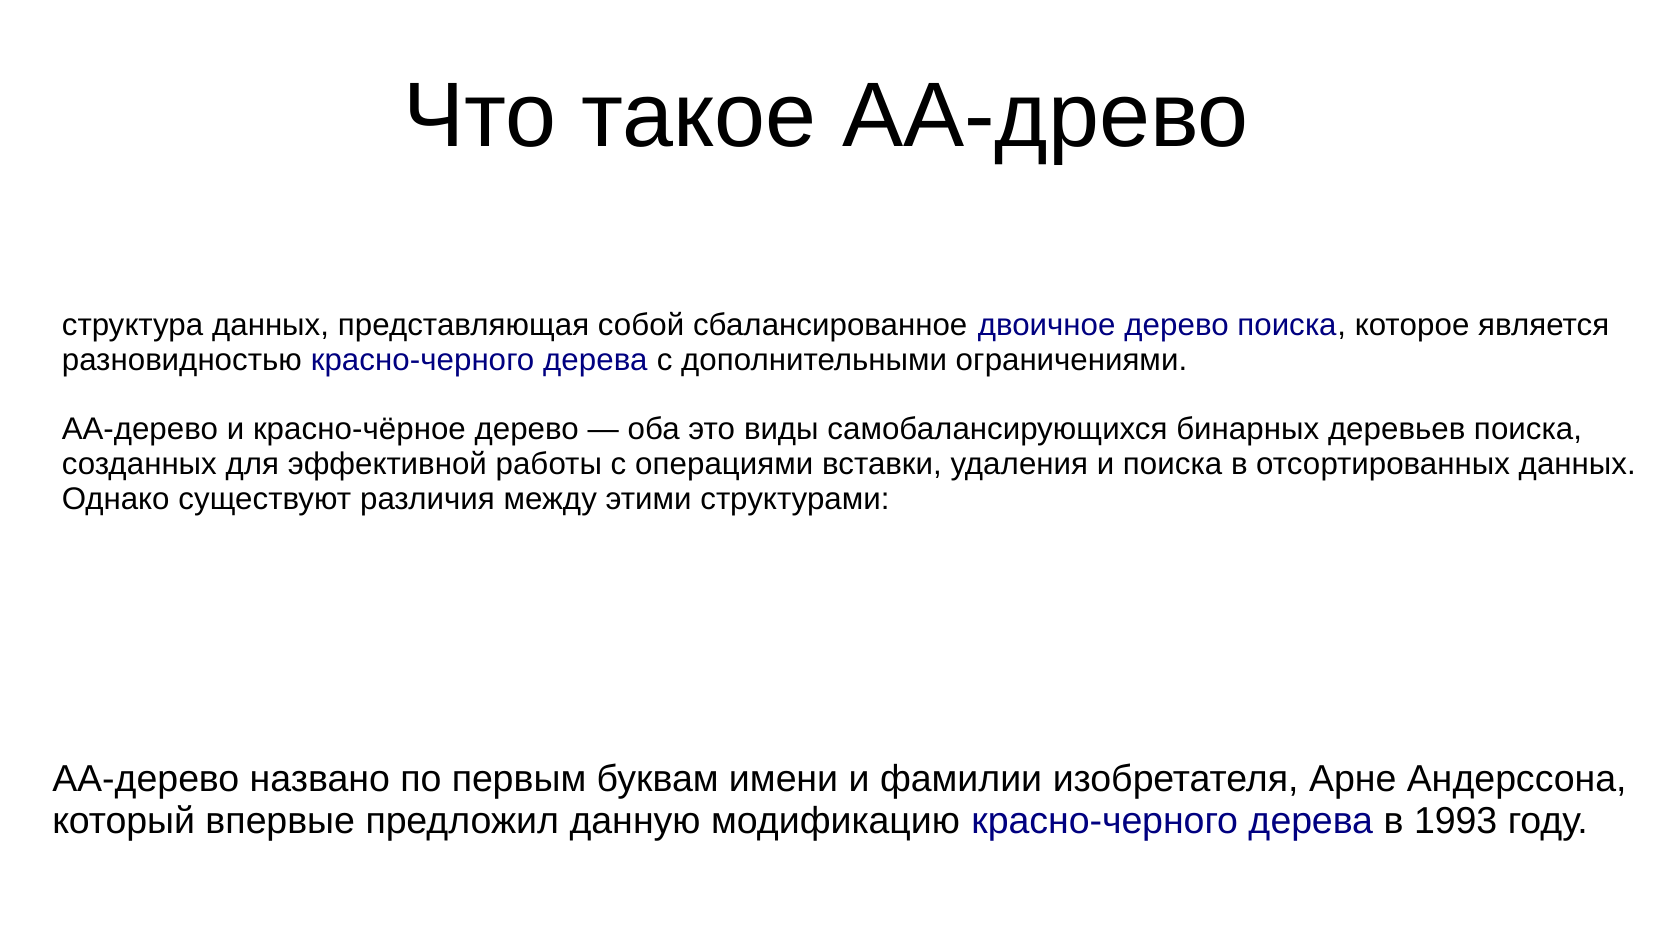

# Что такое АА-древо
структура данных, представляющая собой сбалансированное двоичное дерево поиска, которое является разновидностью красно-черного дерева с дополнительными ограничениями.
АА-дерево и красно-чёрное дерево — оба это виды самобалансирующихся бинарных деревьев поиска, созданных для эффективной работы с операциями вставки, удаления и поиска в отсортированных данных. Однако существуют различия между этими структурами:
АA-дерево названо по первым буквам имени и фамилии изобретателя, Арне Андерссона, который впервые предложил данную модификацию красно-черного дерева в 1993 году.